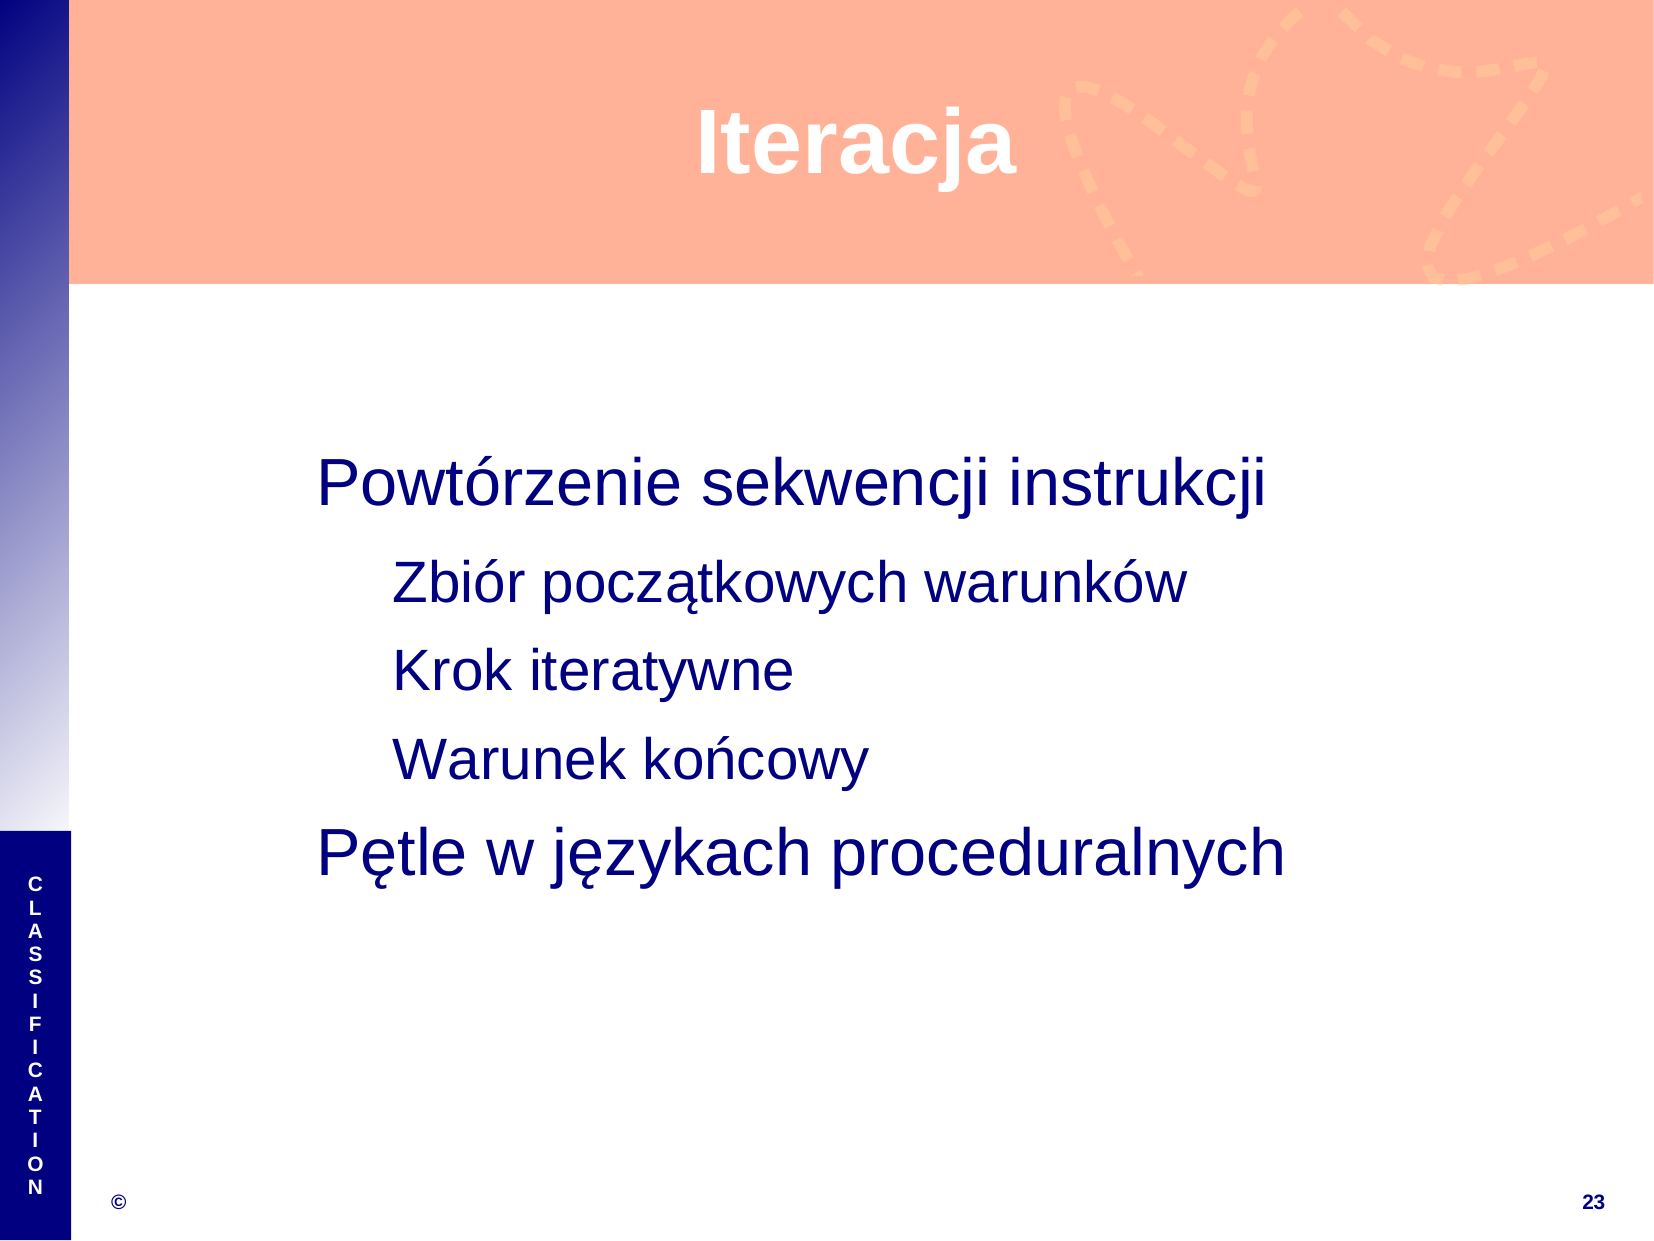

# Iteracja
Powtórzenie sekwencji instrukcji
Zbiór początkowych warunków
Krok iteratywne
Warunek końcowy
Pętle w językach proceduralnych
C
L
A
S
S
I
F
I
C
A
T
I
O
N